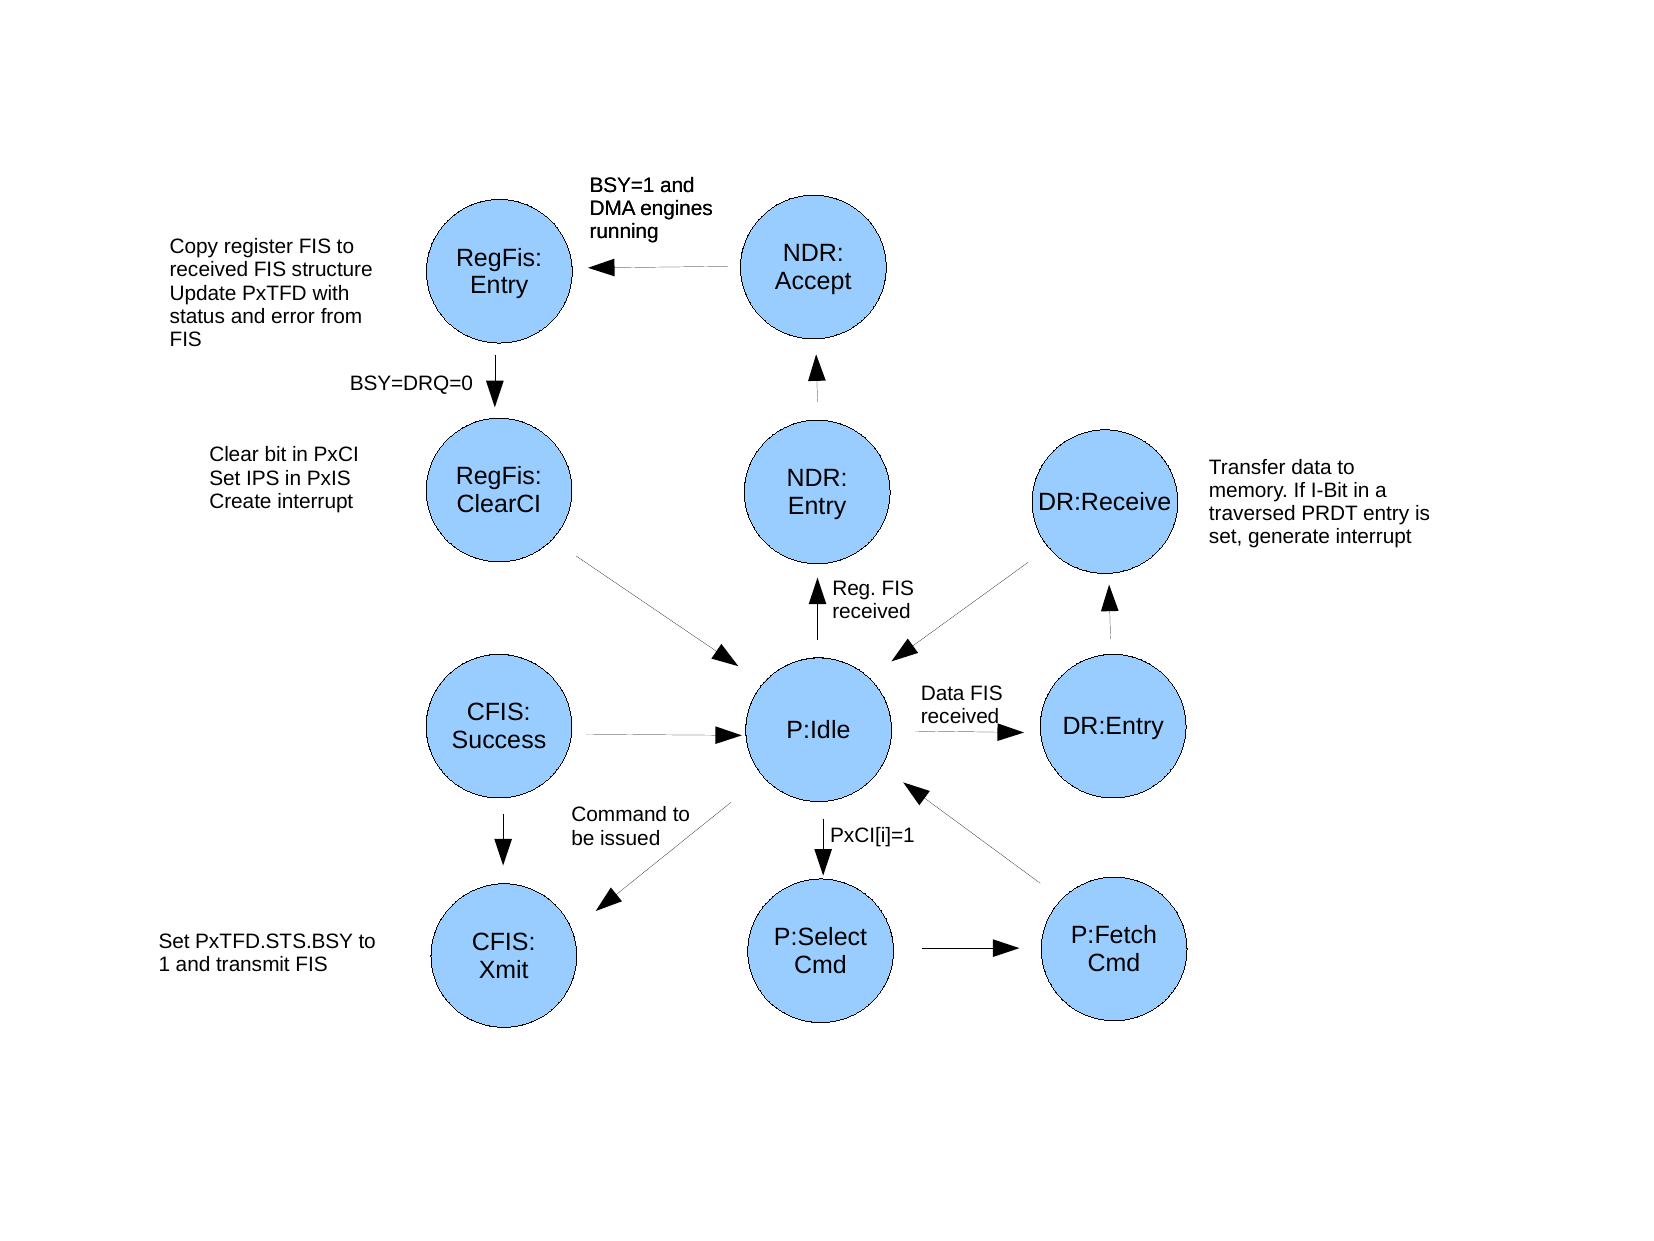

BSY=1 and DMA engines running
BSY=1 and DMA engines running
NDR:
Accept
RegFis:
Entry
Copy register FIS to received FIS structure
Update PxTFD with status and error from FIS
BSY=DRQ=0
RegFis:
ClearCI
NDR:
Entry
DR:Receive
Clear bit in PxCI
Set IPS in PxIS
Create interrupt
Transfer data to memory. If I-Bit in a traversed PRDT entry is set, generate interrupt
Reg. FIS
received
CFIS:
Success
CFIS:
Success
DR:Entry
P:Idle
P:Idle
Data FIS
received
Command to
be issued
PxCI[i]=1
P:Fetch
Cmd
P:Select
Cmd
CFIS:
Xmit
Set PxTFD.STS.BSY to 1 and transmit FIS